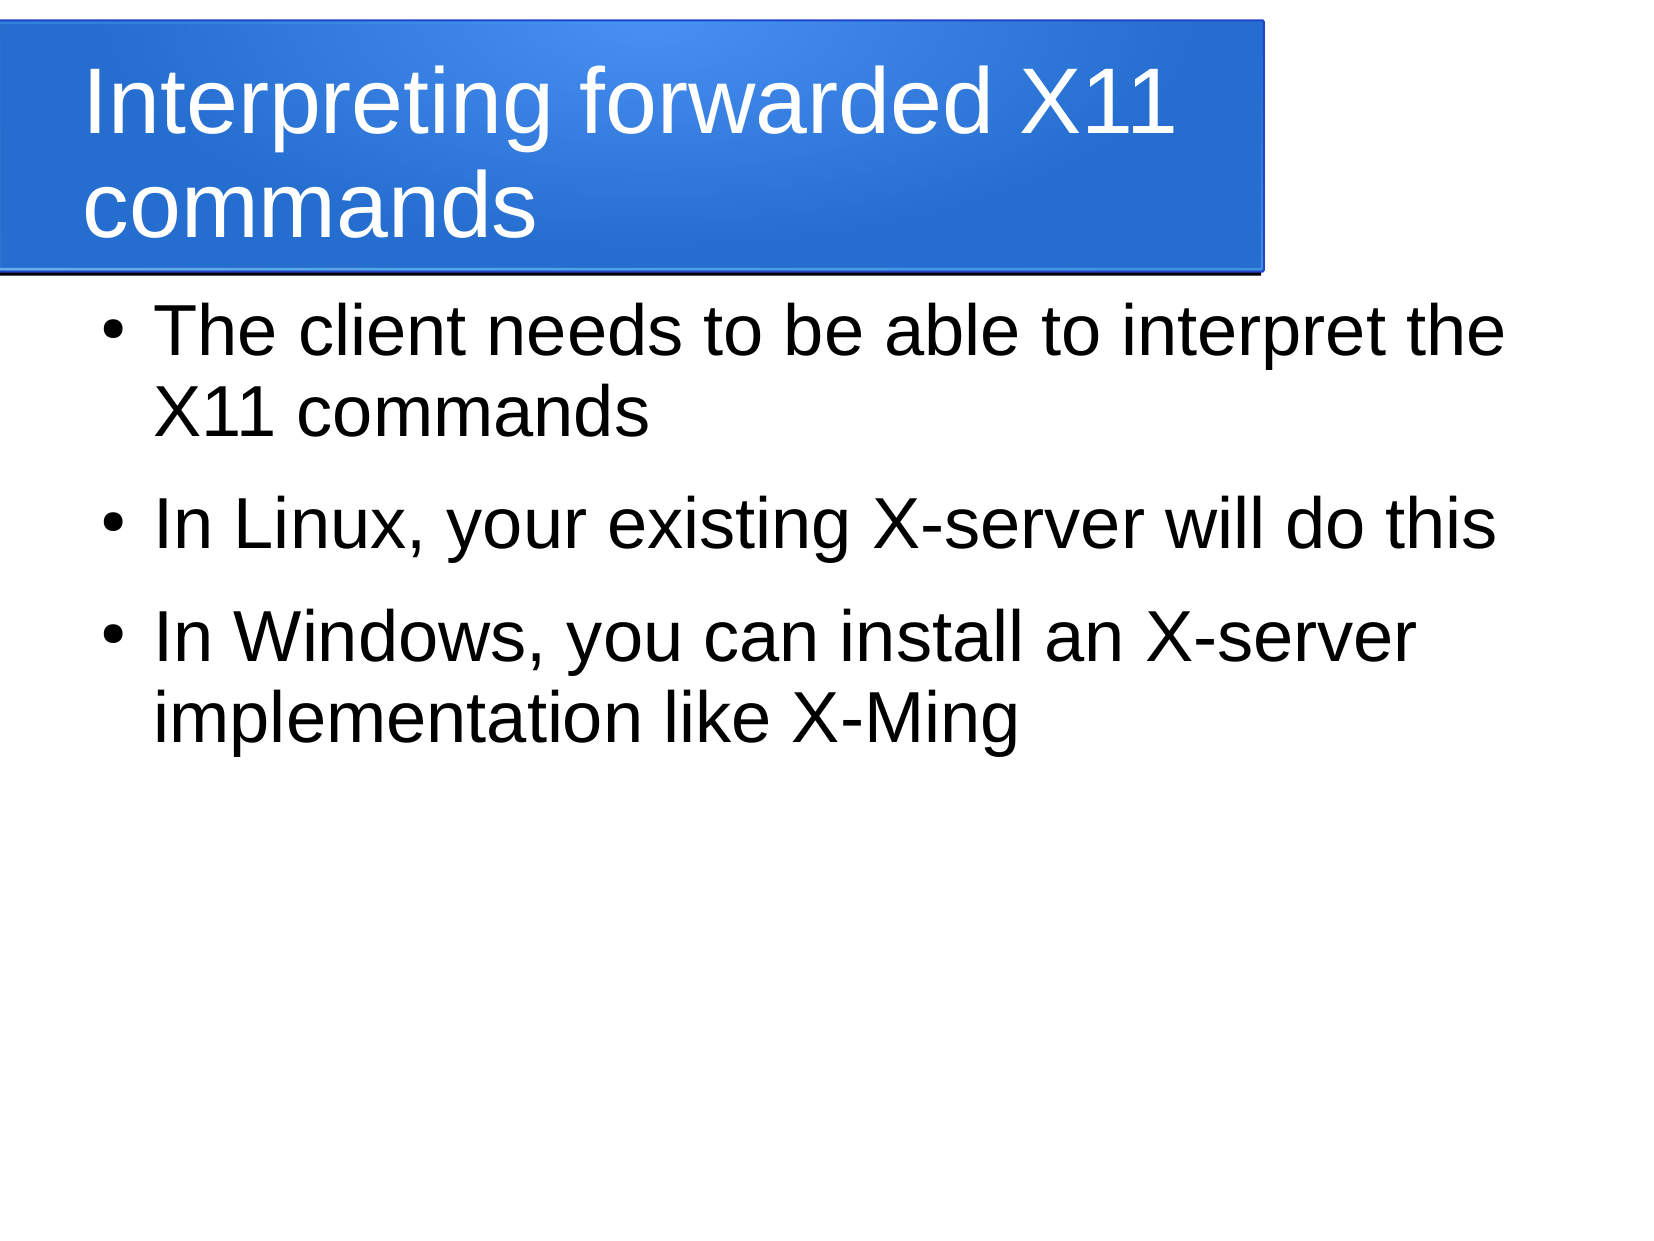

# Interpreting forwarded X11 commands
The client needs to be able to interpret the X11 commands
In Linux, your existing X-server will do this
In Windows, you can install an X-server implementation like X-Ming